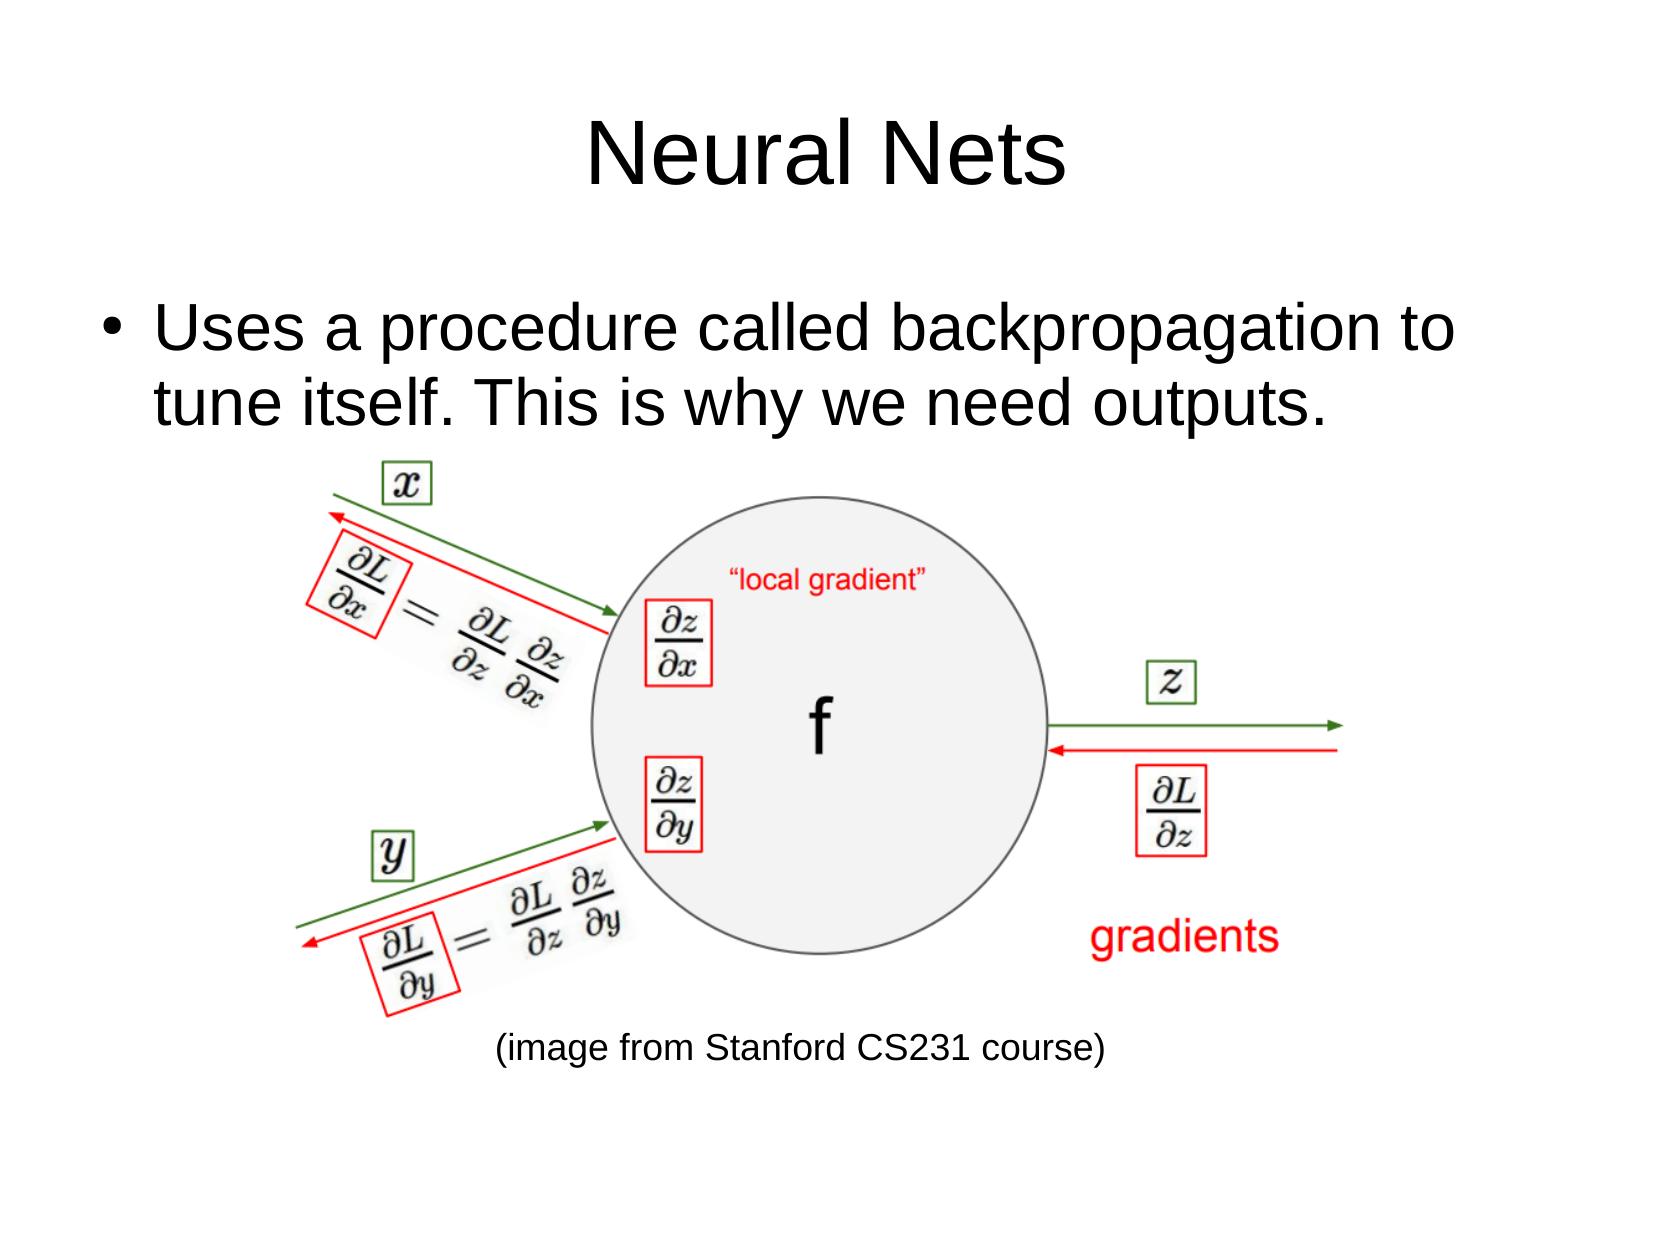

# Neural Nets
Uses a procedure called backpropagation to tune itself. This is why we need outputs.
(image from Stanford CS231 course)